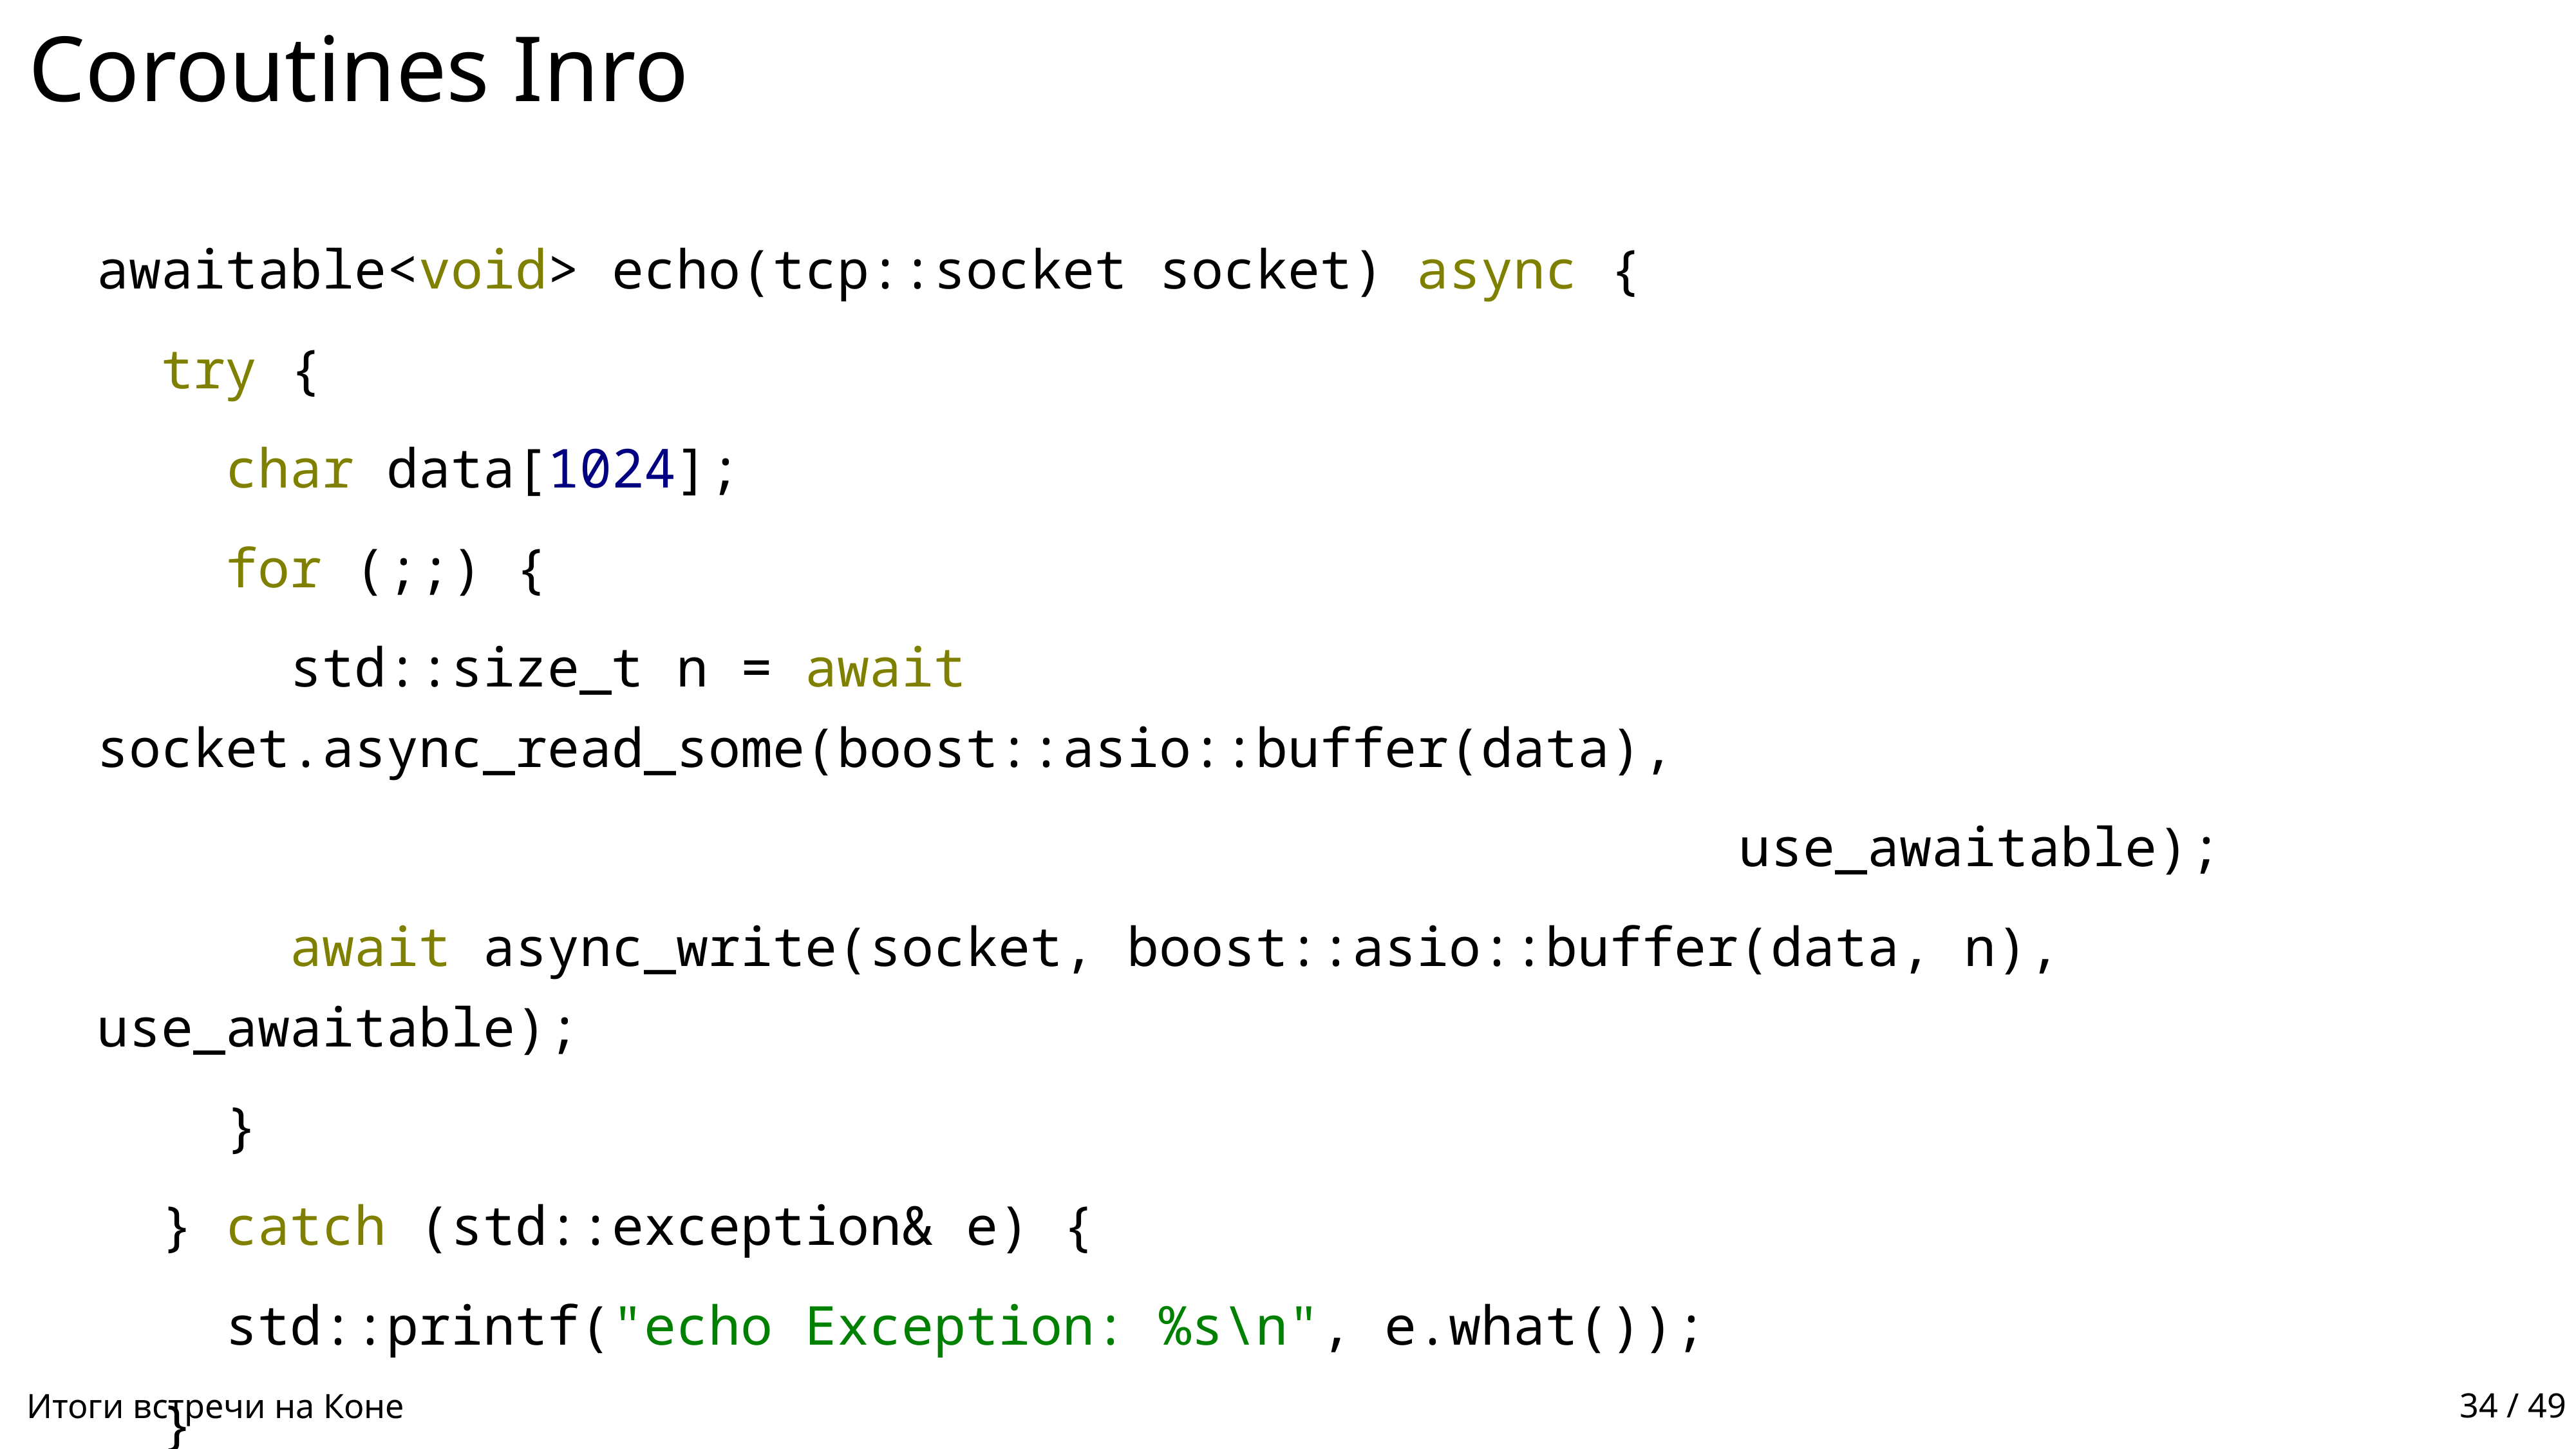

# Coroutines Inro
awaitable<void> echo(tcp::socket socket) async {
 try {
 char data[1024];
 for (;;) {
 std::size_t n = await socket.async_read_some(boost::asio::buffer(data),
 use_awaitable);
 await async_write(socket, boost::asio::buffer(data, n), use_awaitable);
 }
 } catch (std::exception& e) {
 std::printf("echo Exception: %s\n", e.what());
 }
}
Итоги встречи на Коне